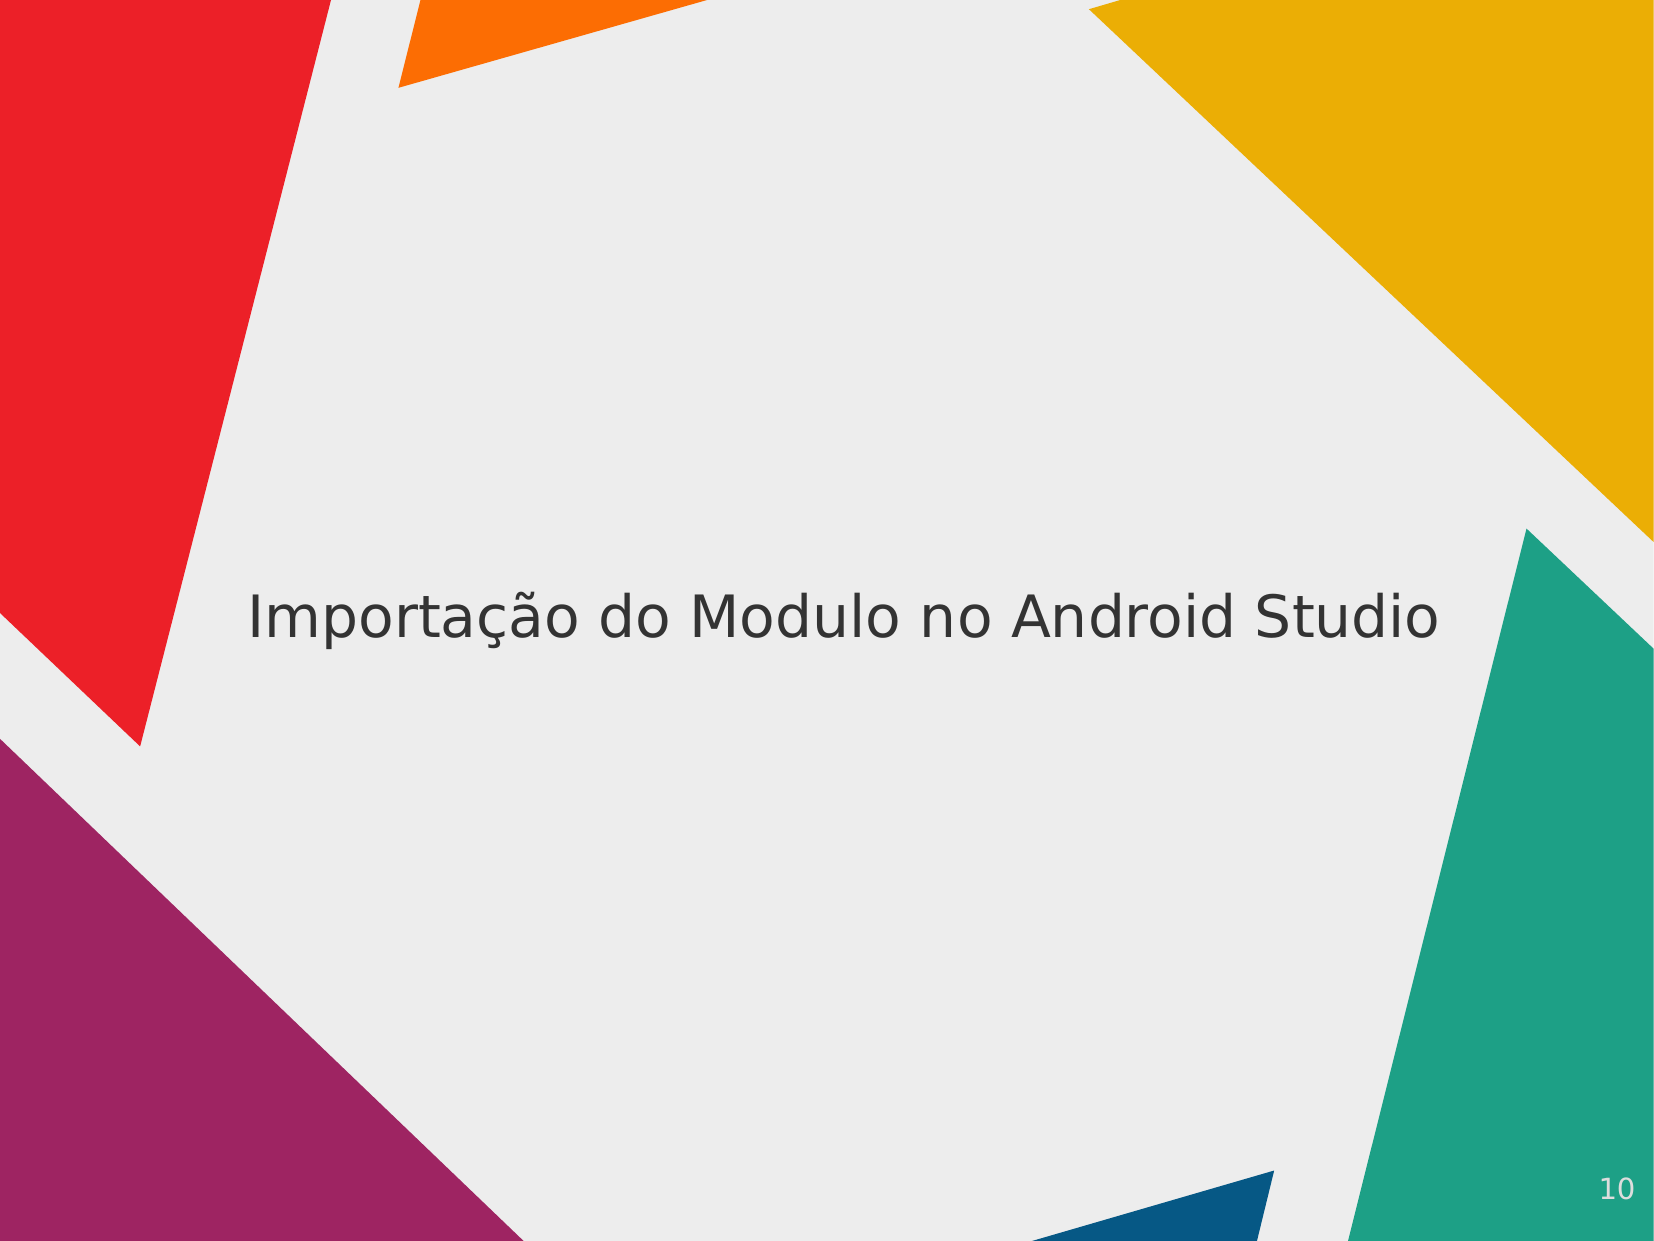

# Importação do Modulo no Android Studio
10